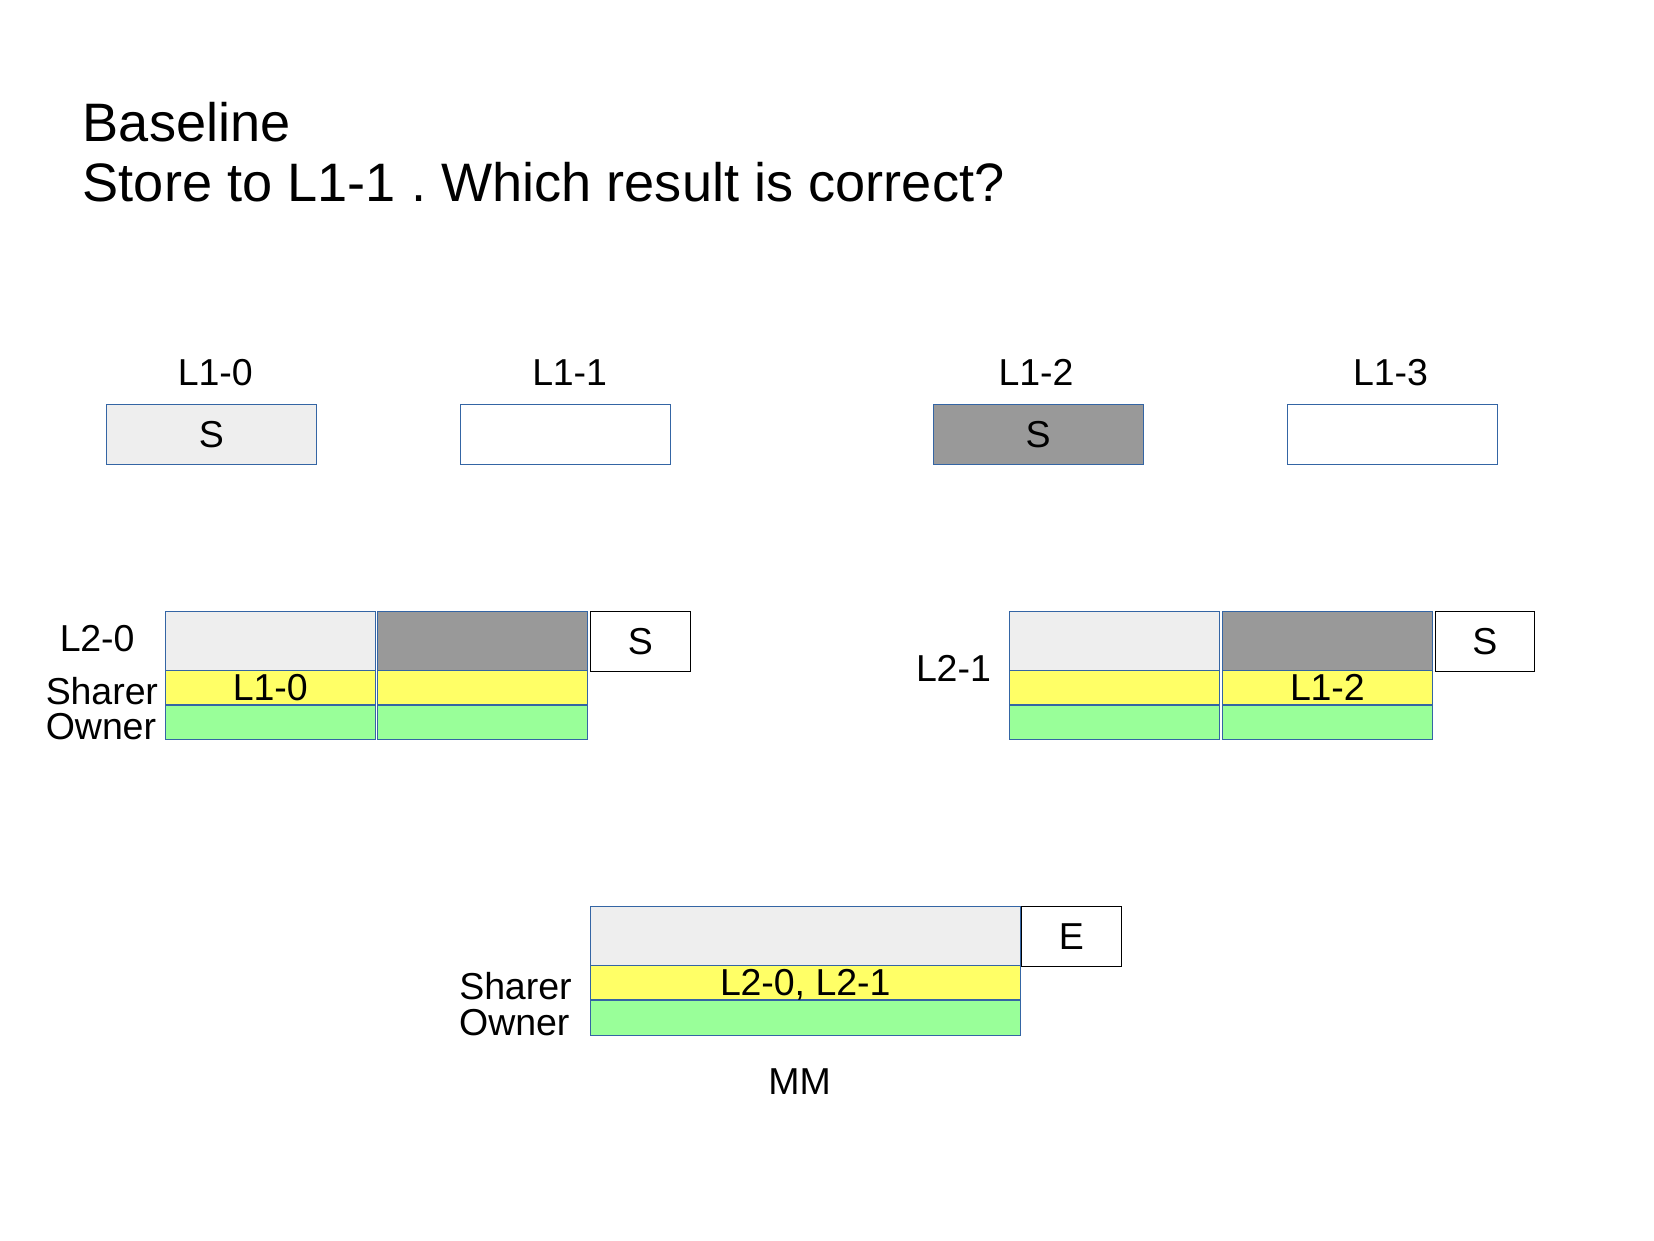

# Baseline Store to L1-1 . Which result is correct?
L1-0
L1-1
L1-2
L1-3
S
S
L2-0
S
S
L2-1
Sharer
L1-0
L1-2
Owner
E
Sharer
L2-0, L2-1
Owner
MM